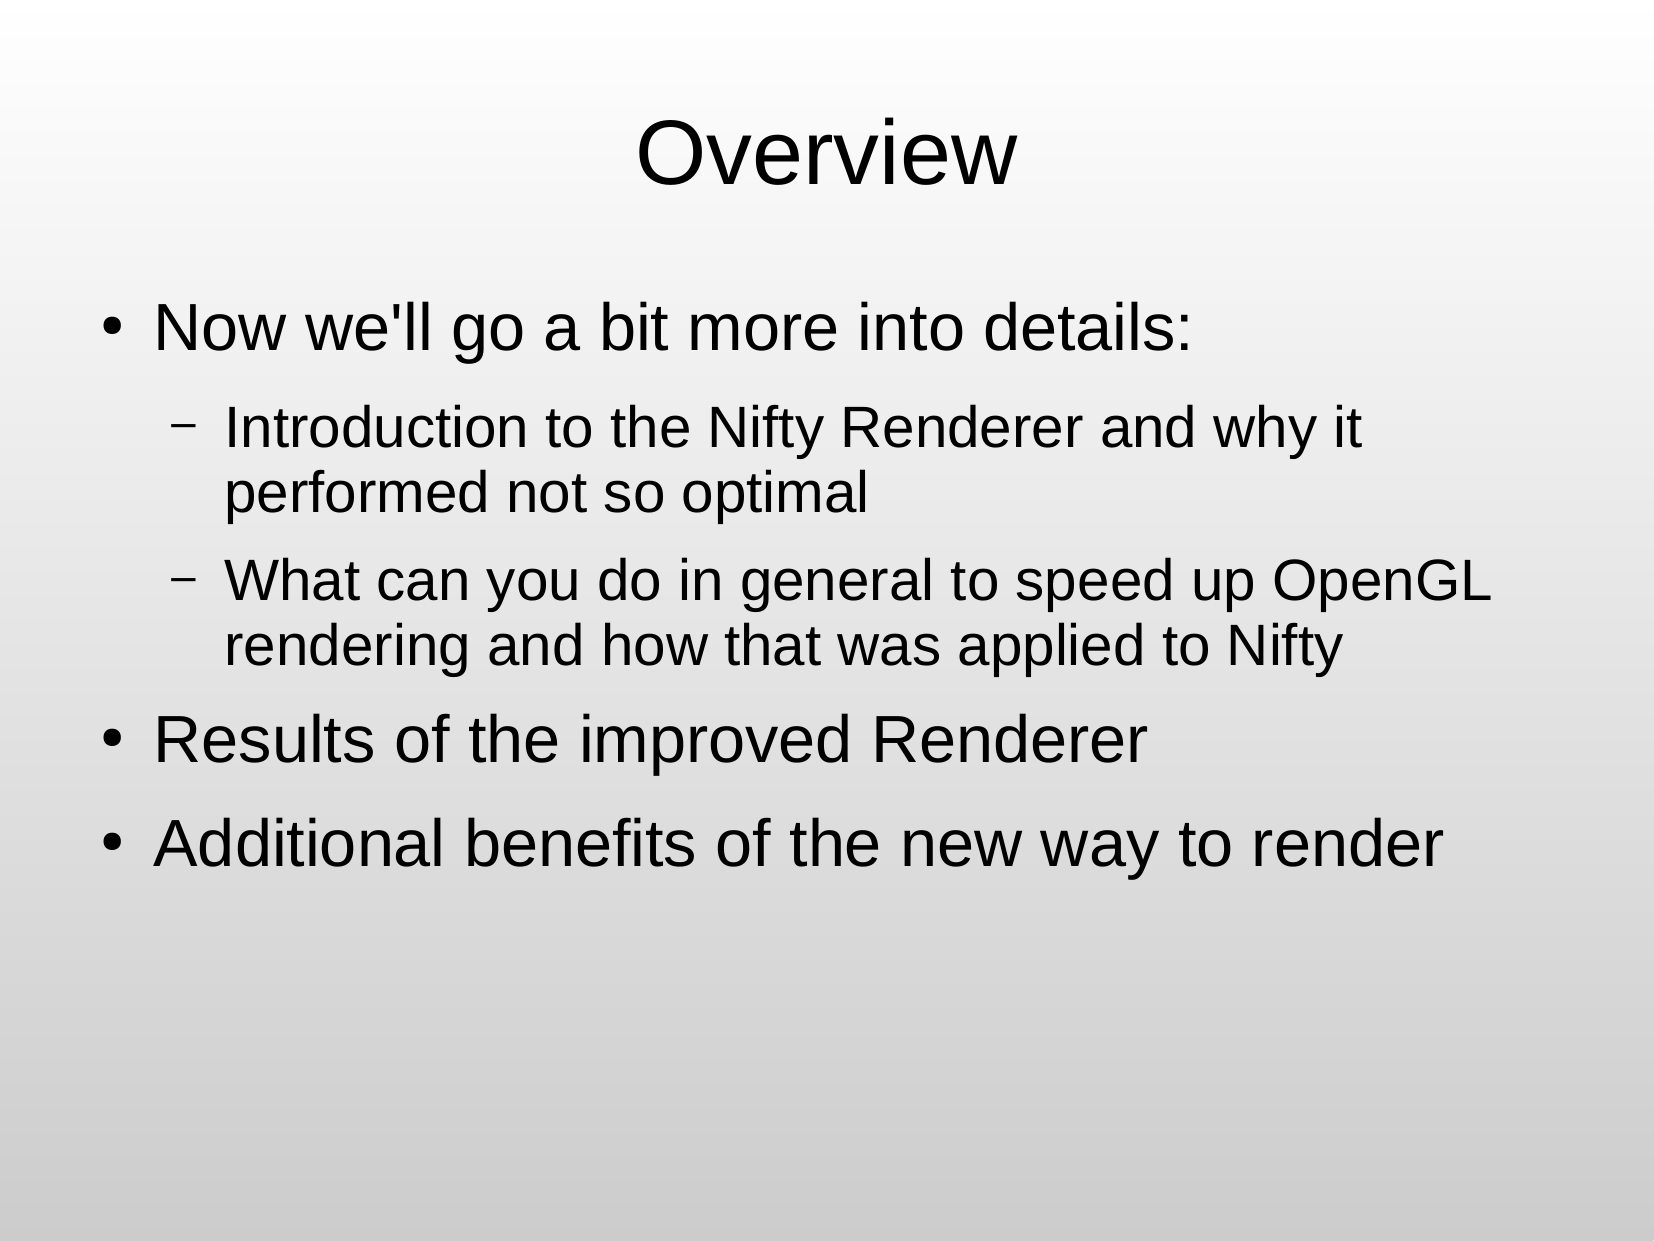

# Overview
Now we'll go a bit more into details:
Introduction to the Nifty Renderer and why it performed not so optimal
What can you do in general to speed up OpenGL rendering and how that was applied to Nifty
Results of the improved Renderer
Additional benefits of the new way to render